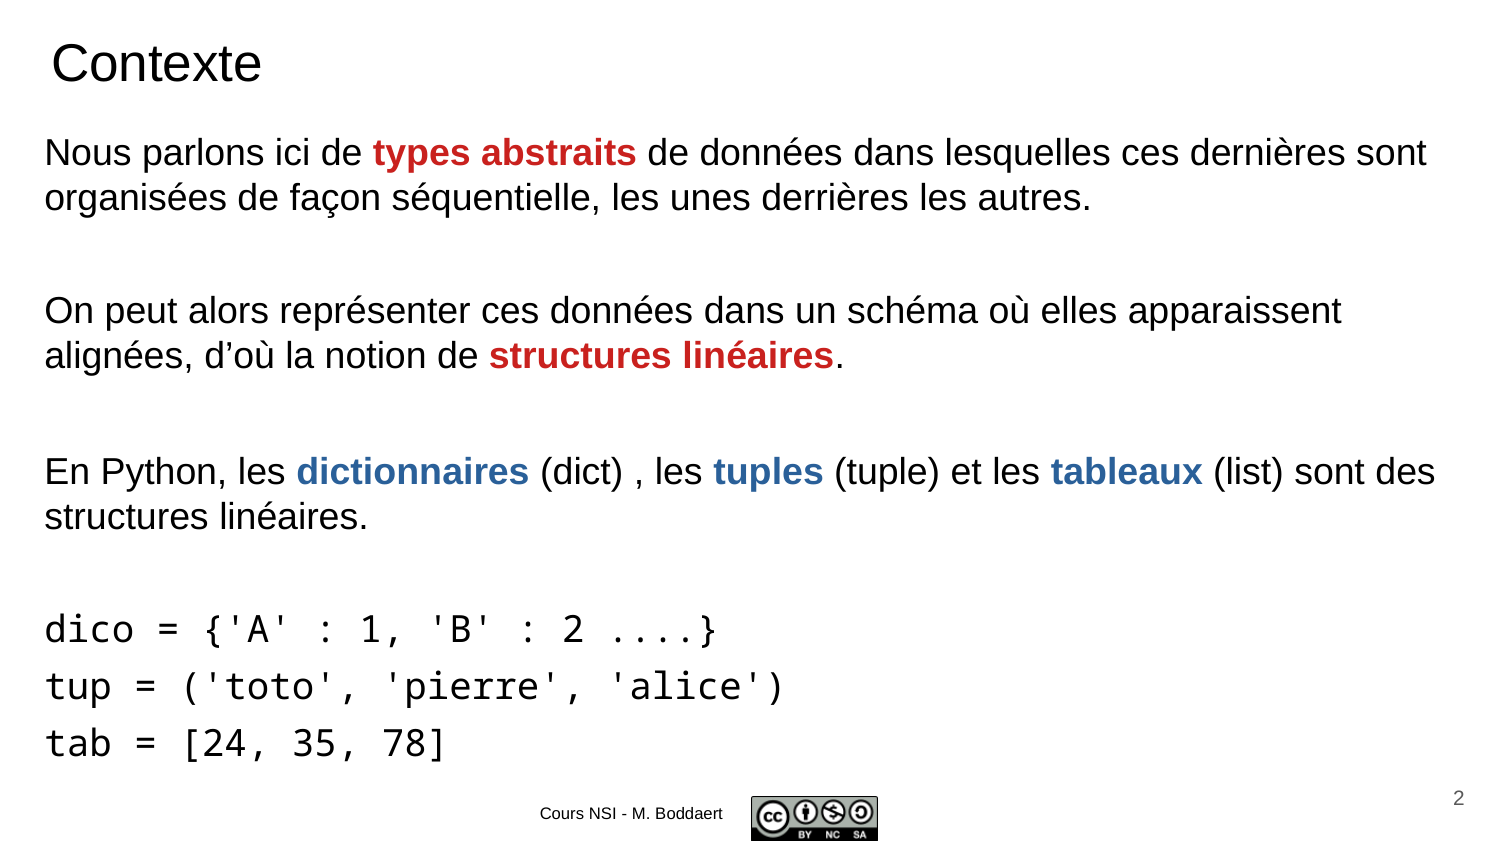

# Contexte
Nous parlons ici de types abstraits de données dans lesquelles ces dernières sont organisées de façon séquentielle, les unes derrières les autres.
On peut alors représenter ces données dans un schéma où elles apparaissent alignées, d’où la notion de structures linéaires.
En Python, les dictionnaires (dict) , les tuples (tuple) et les tableaux (list) sont des structures linéaires.
dico = {'A' : 1, 'B' : 2 ....}
tup = ('toto', 'pierre', 'alice')
tab = [24, 35, 78]